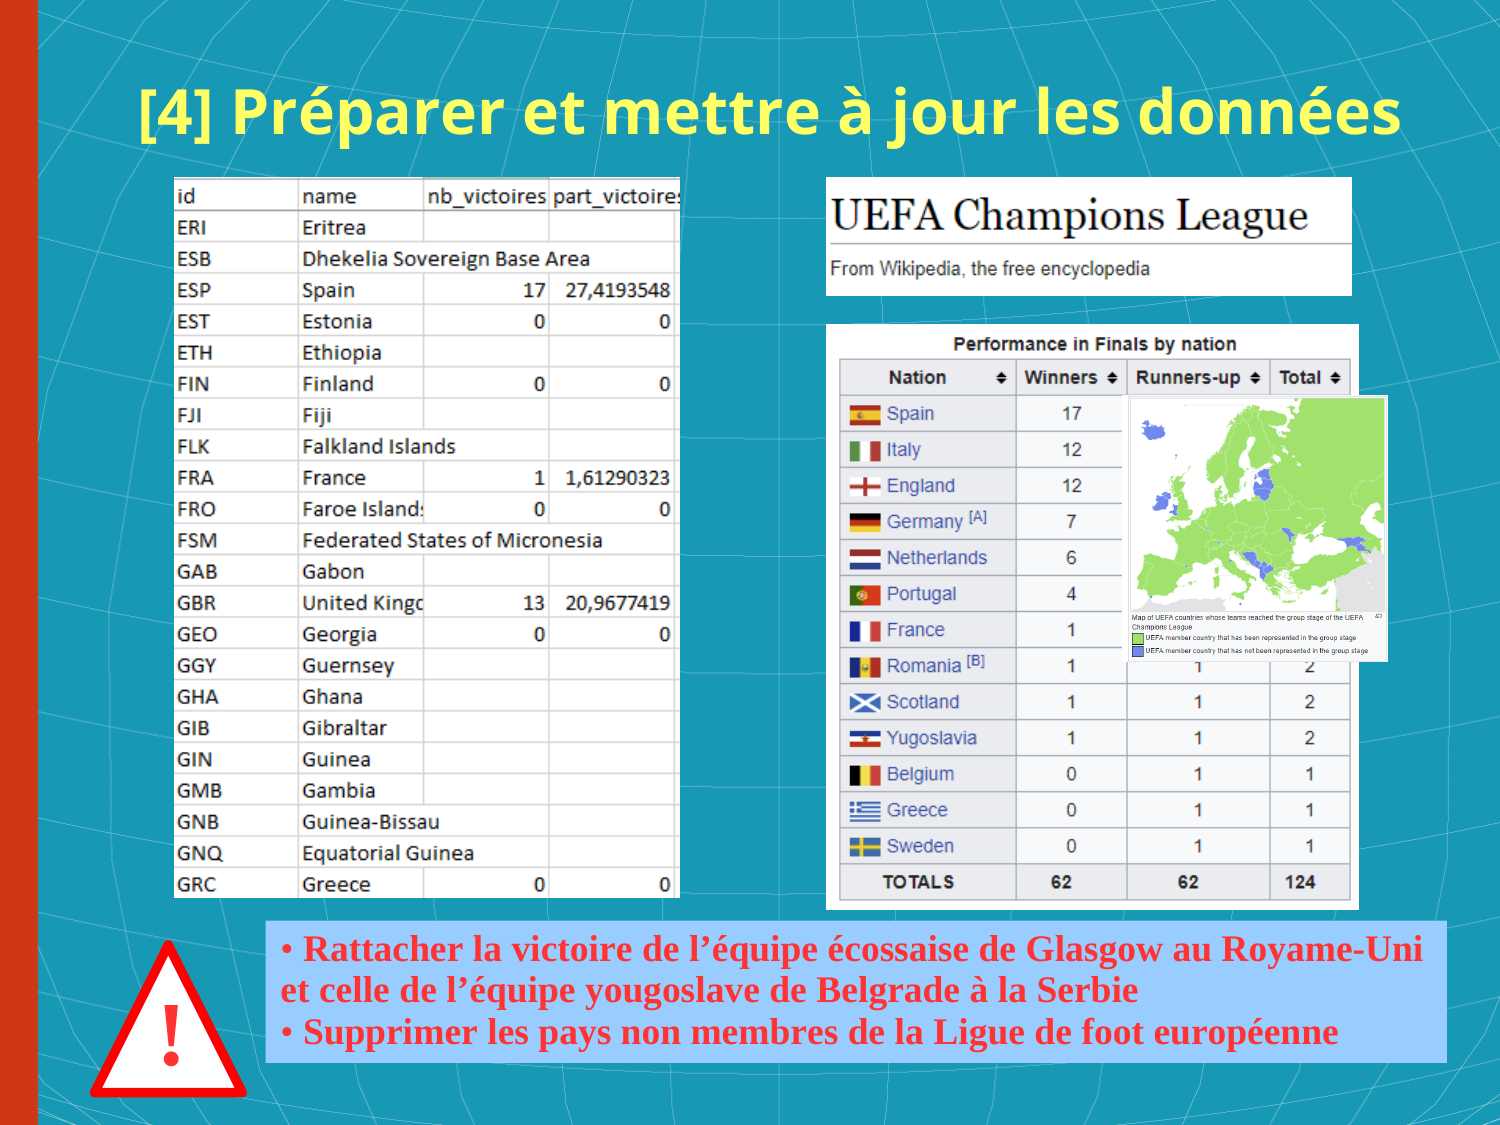

# [4] Préparer et mettre à jour les données
 Rattacher la victoire de l’équipe écossaise de Glasgow au Royame-Uni et celle de l’équipe yougoslave de Belgrade à la Serbie
 Supprimer les pays non membres de la Ligue de foot européenne
!